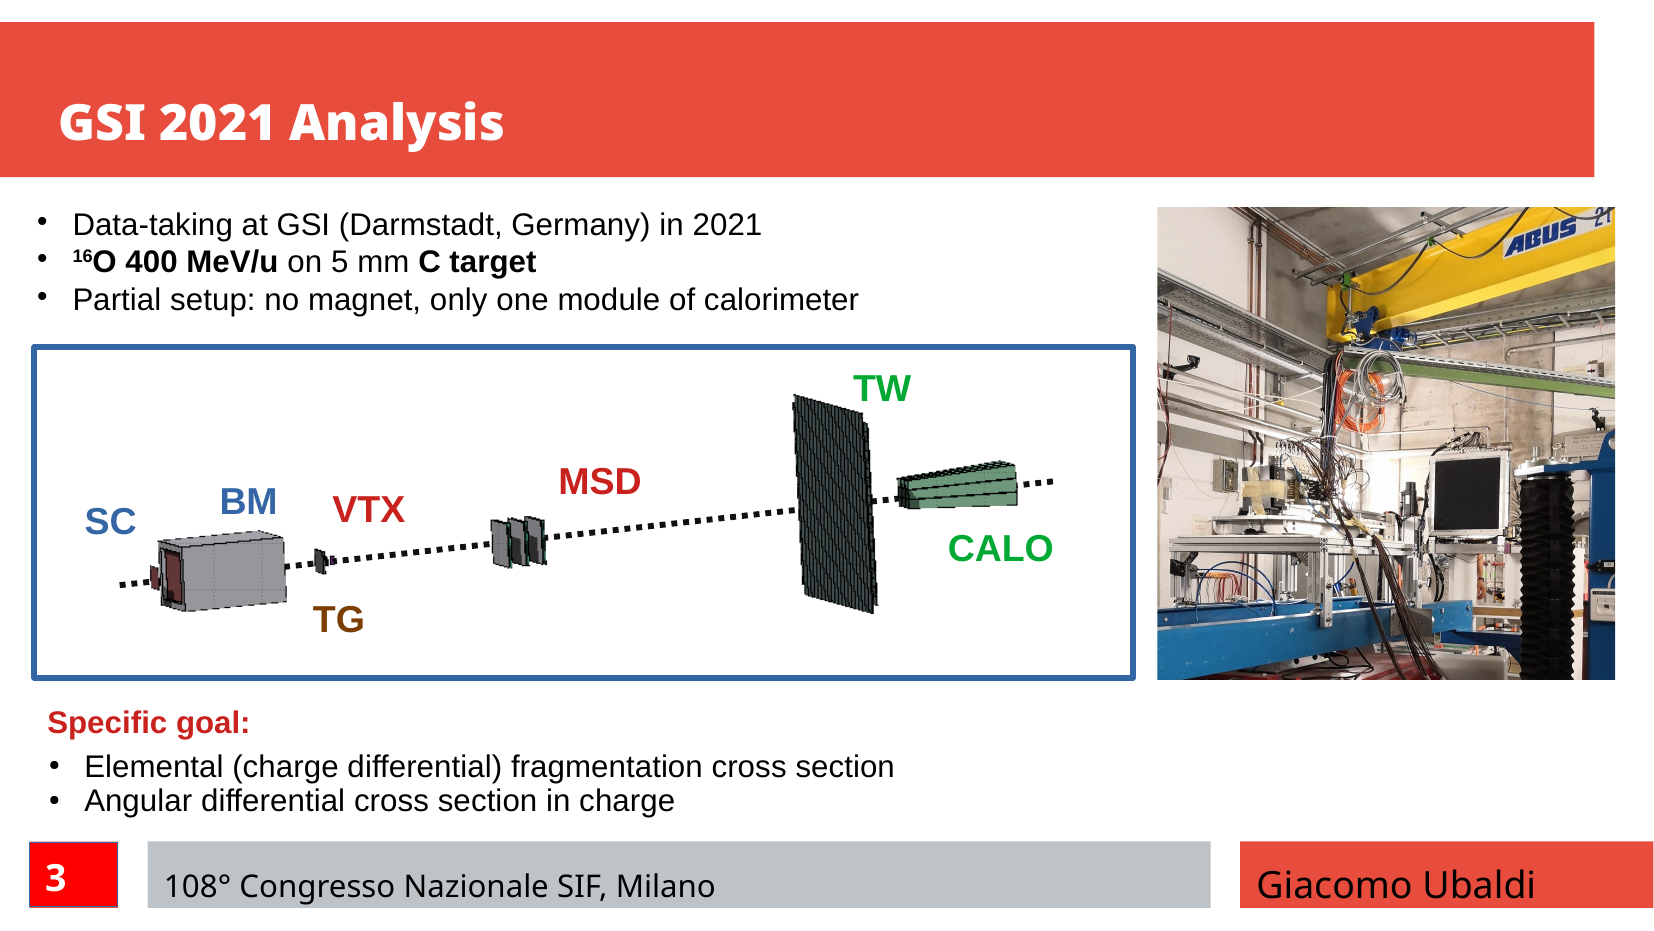

# GSI 2021 Analysis
Data-taking at GSI (Darmstadt, Germany) in 2021
16O 400 MeV/u on 5 mm C target
Partial setup: no magnet, only one module of calorimeter
TW
MSD
BM
VTX
SC
CALO
TG
Specific goal:
Elemental (charge differential) fragmentation cross section
Angular differential cross section in charge
7
3
Giacomo Ubaldi
108° Congresso Nazionale SIF, Milano